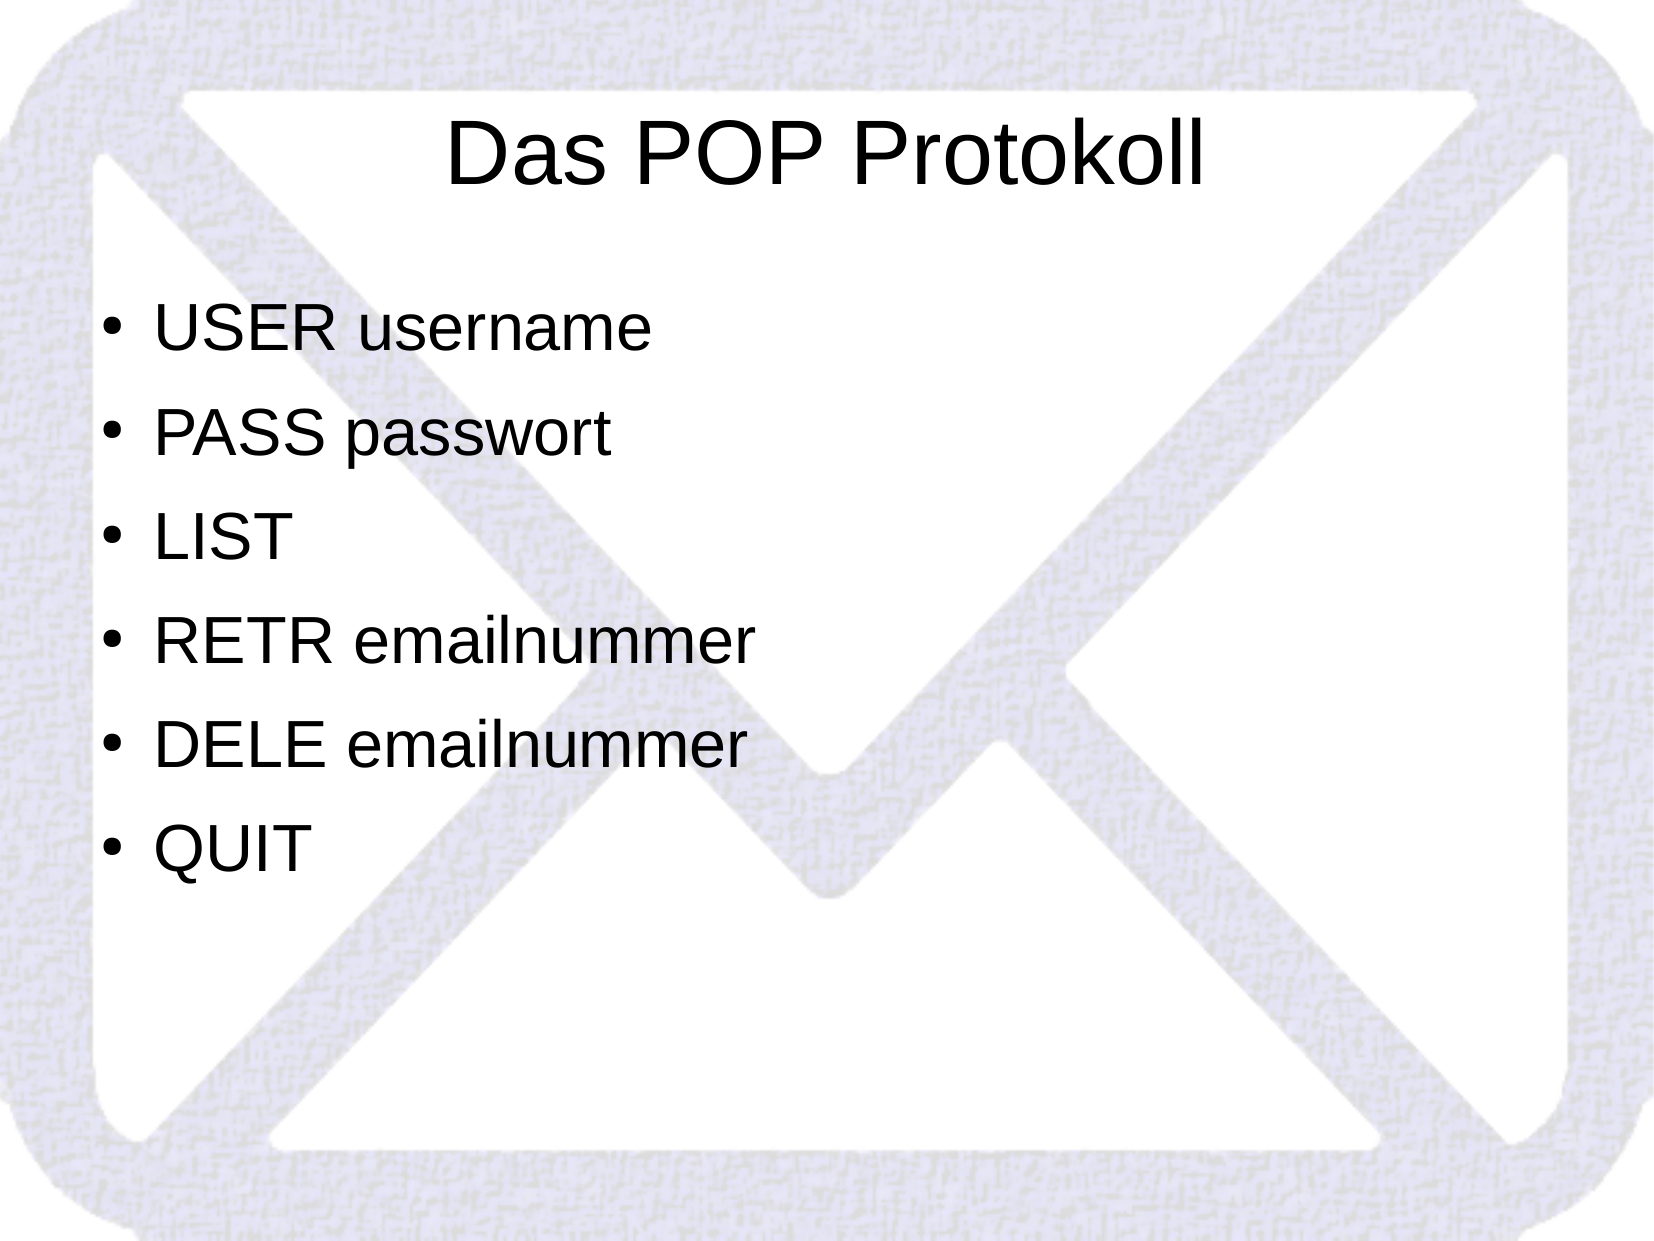

# Das POP Protokoll
USER username
PASS passwort
LIST
RETR emailnummer
DELE emailnummer
QUIT